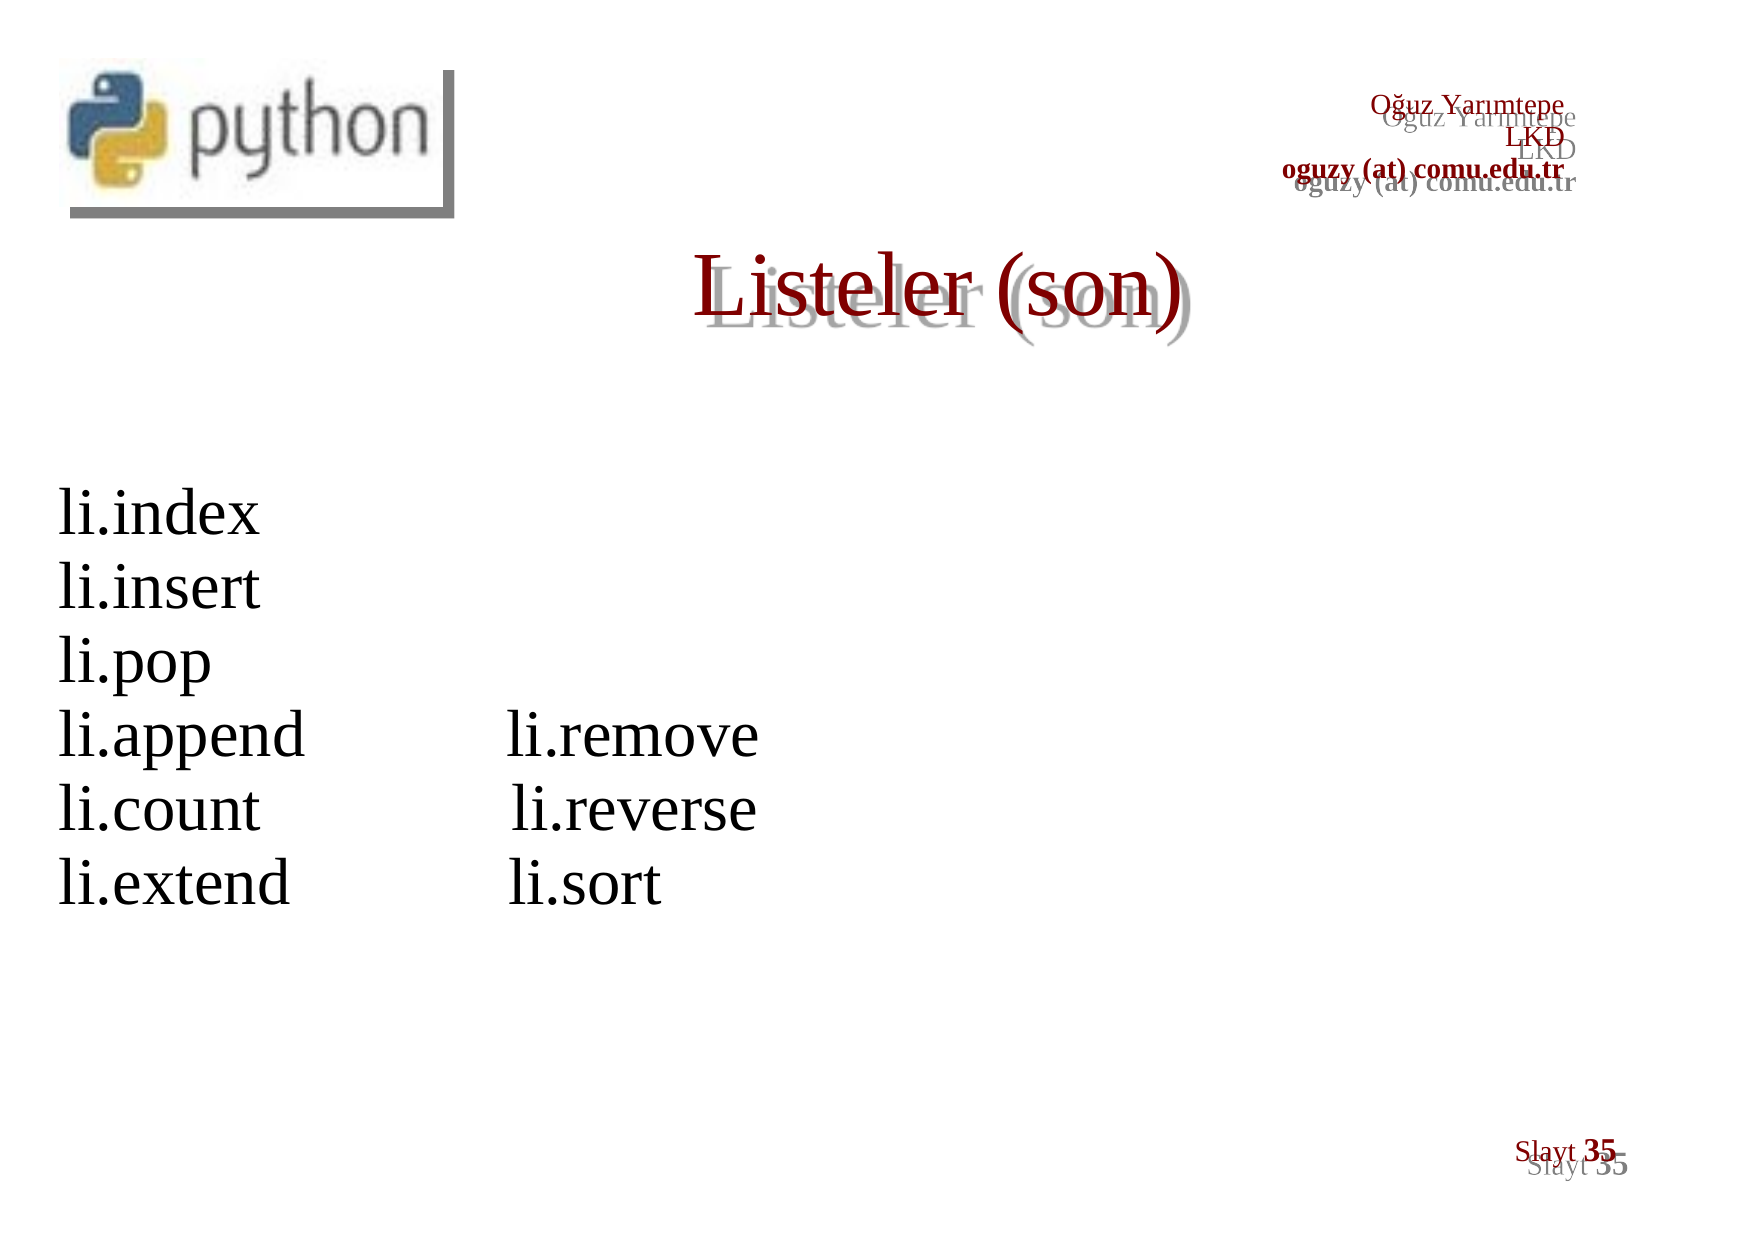

# Listeler (son)
li.index
li.insert
li.pop
li.append li.remove
li.count li.reverse
li.extend li.sort